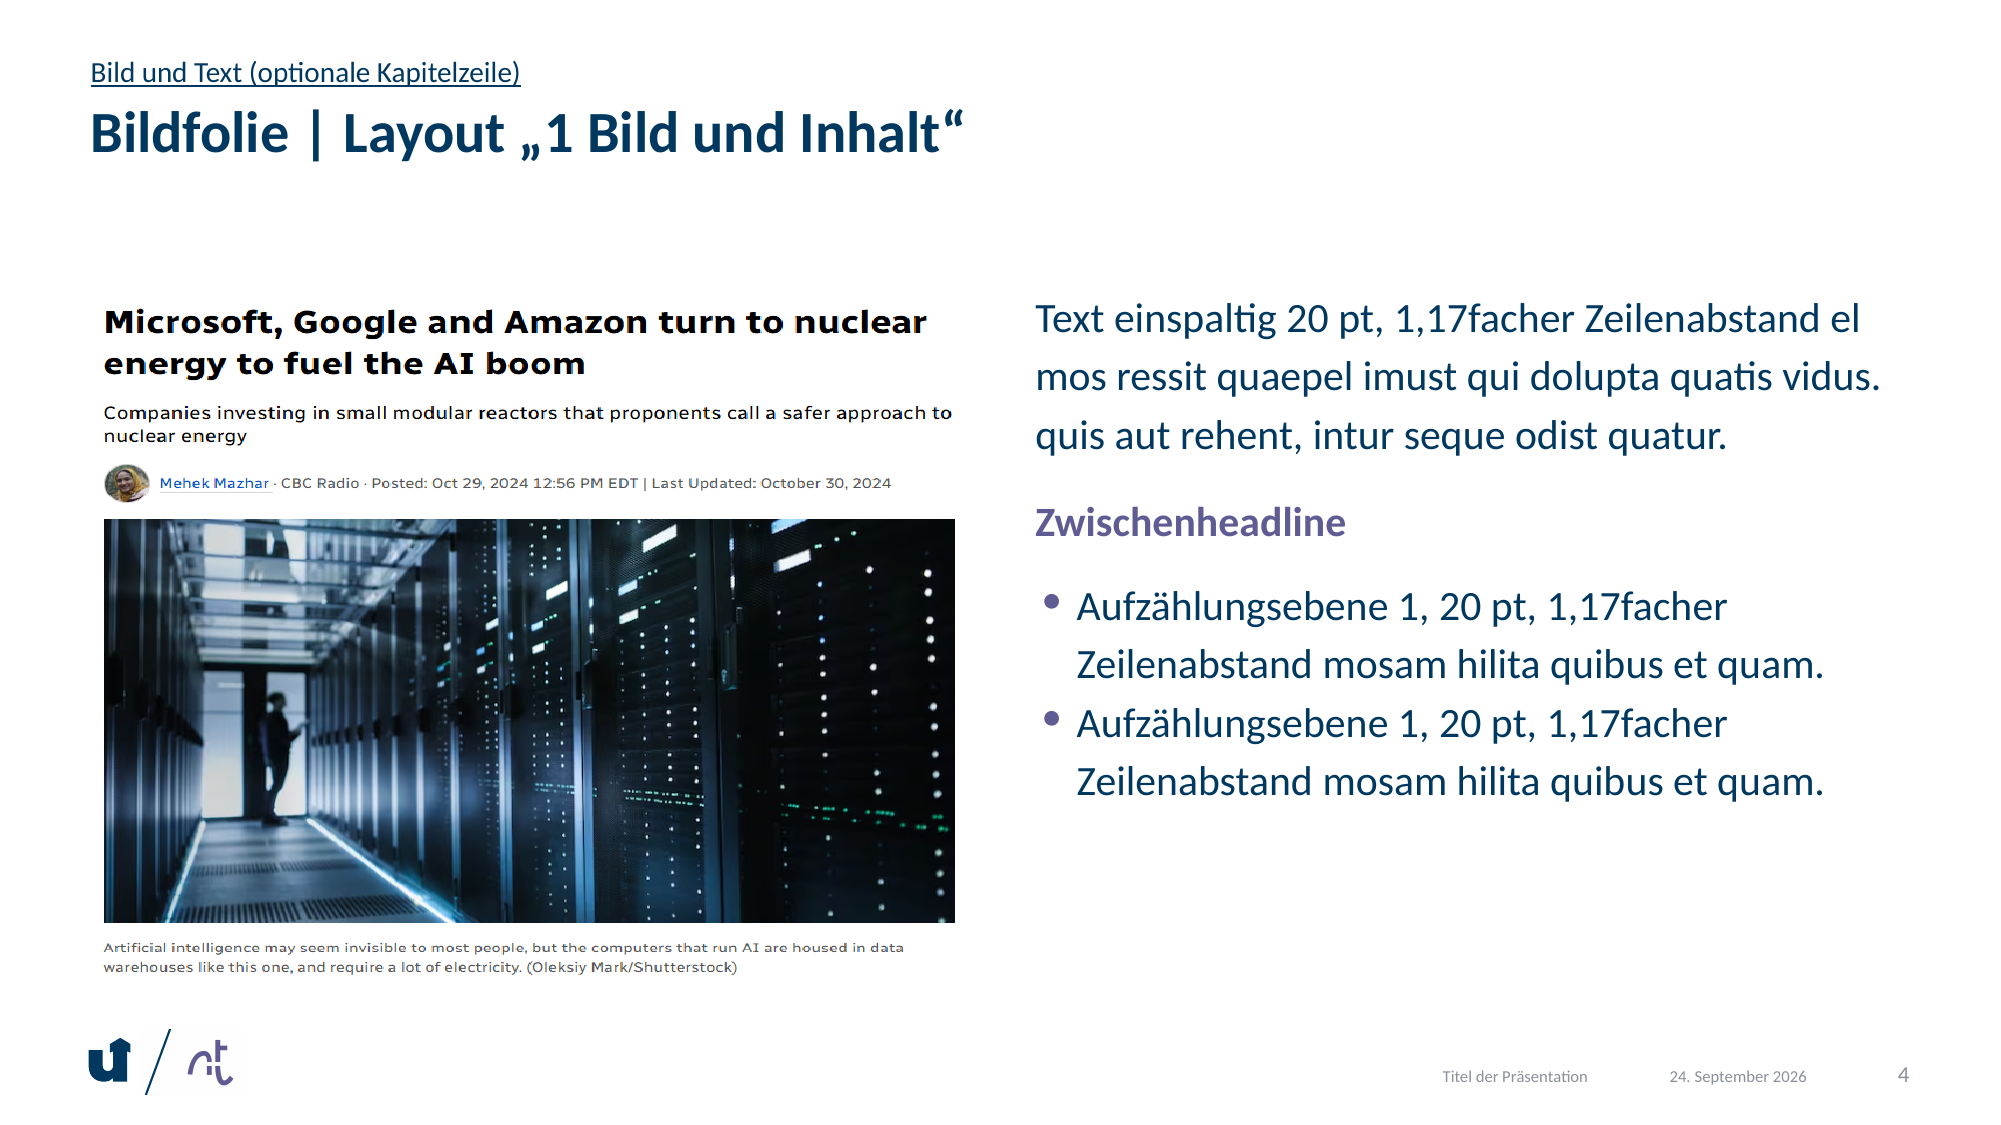

Bild und Text (optionale Kapitelzeile)
# Bildfolie | Layout „1 Bild und Inhalt“
Text einspaltig 20 pt, 1,17facher Zeilenabstand el mos ressit quaepel imust qui dolupta quatis vidus.
quis aut rehent, intur seque odist quatur.
Zwischenheadline
Aufzählungsebene 1, 20 pt, 1,17facher
Zeilenabstand mosam hilita quibus et quam.
Aufzählungsebene 1, 20 pt, 1,17facher
Zeilenabstand mosam hilita quibus et quam.
Titel der Präsentation
4